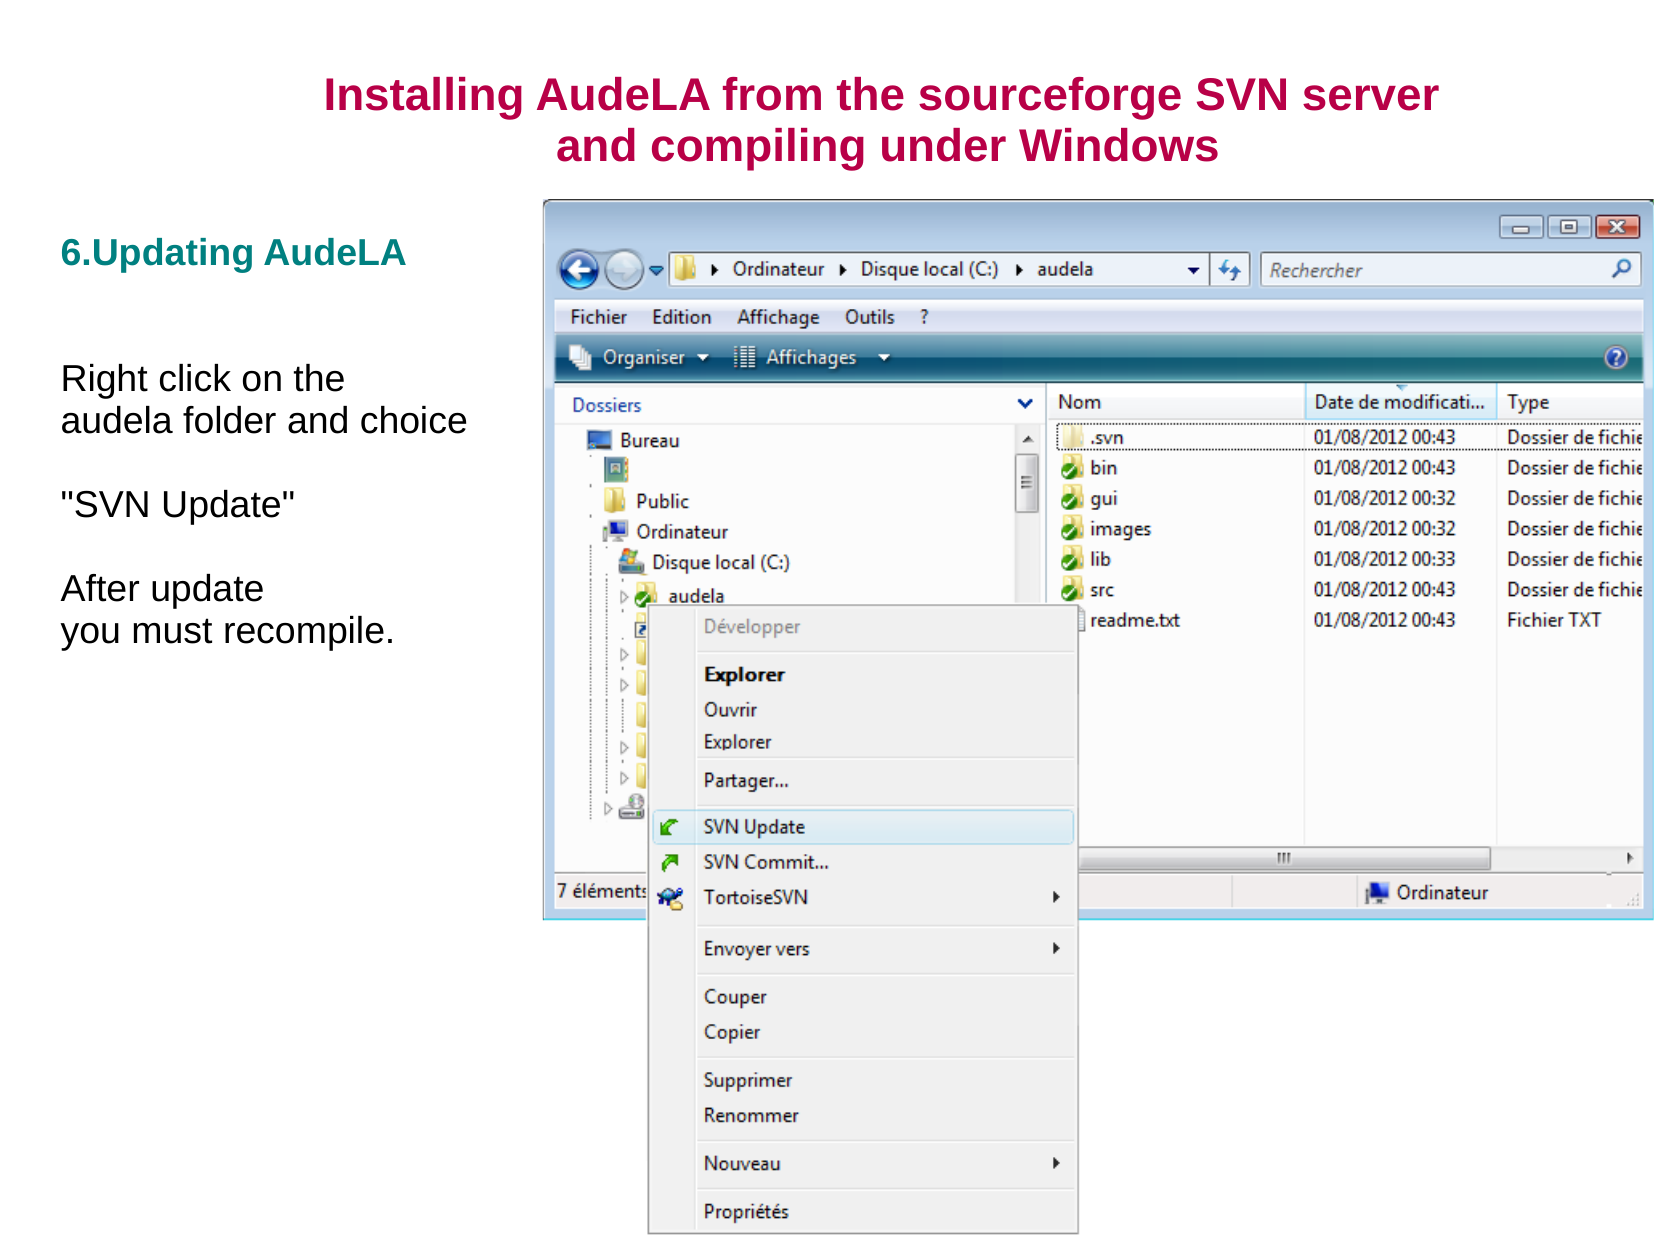

Installing AudeLA from the sourceforge SVN server
and compiling under Windows
6.Updating AudeLA
Right click on the
audela folder and choice
"SVN Update"
After update
you must recompile.